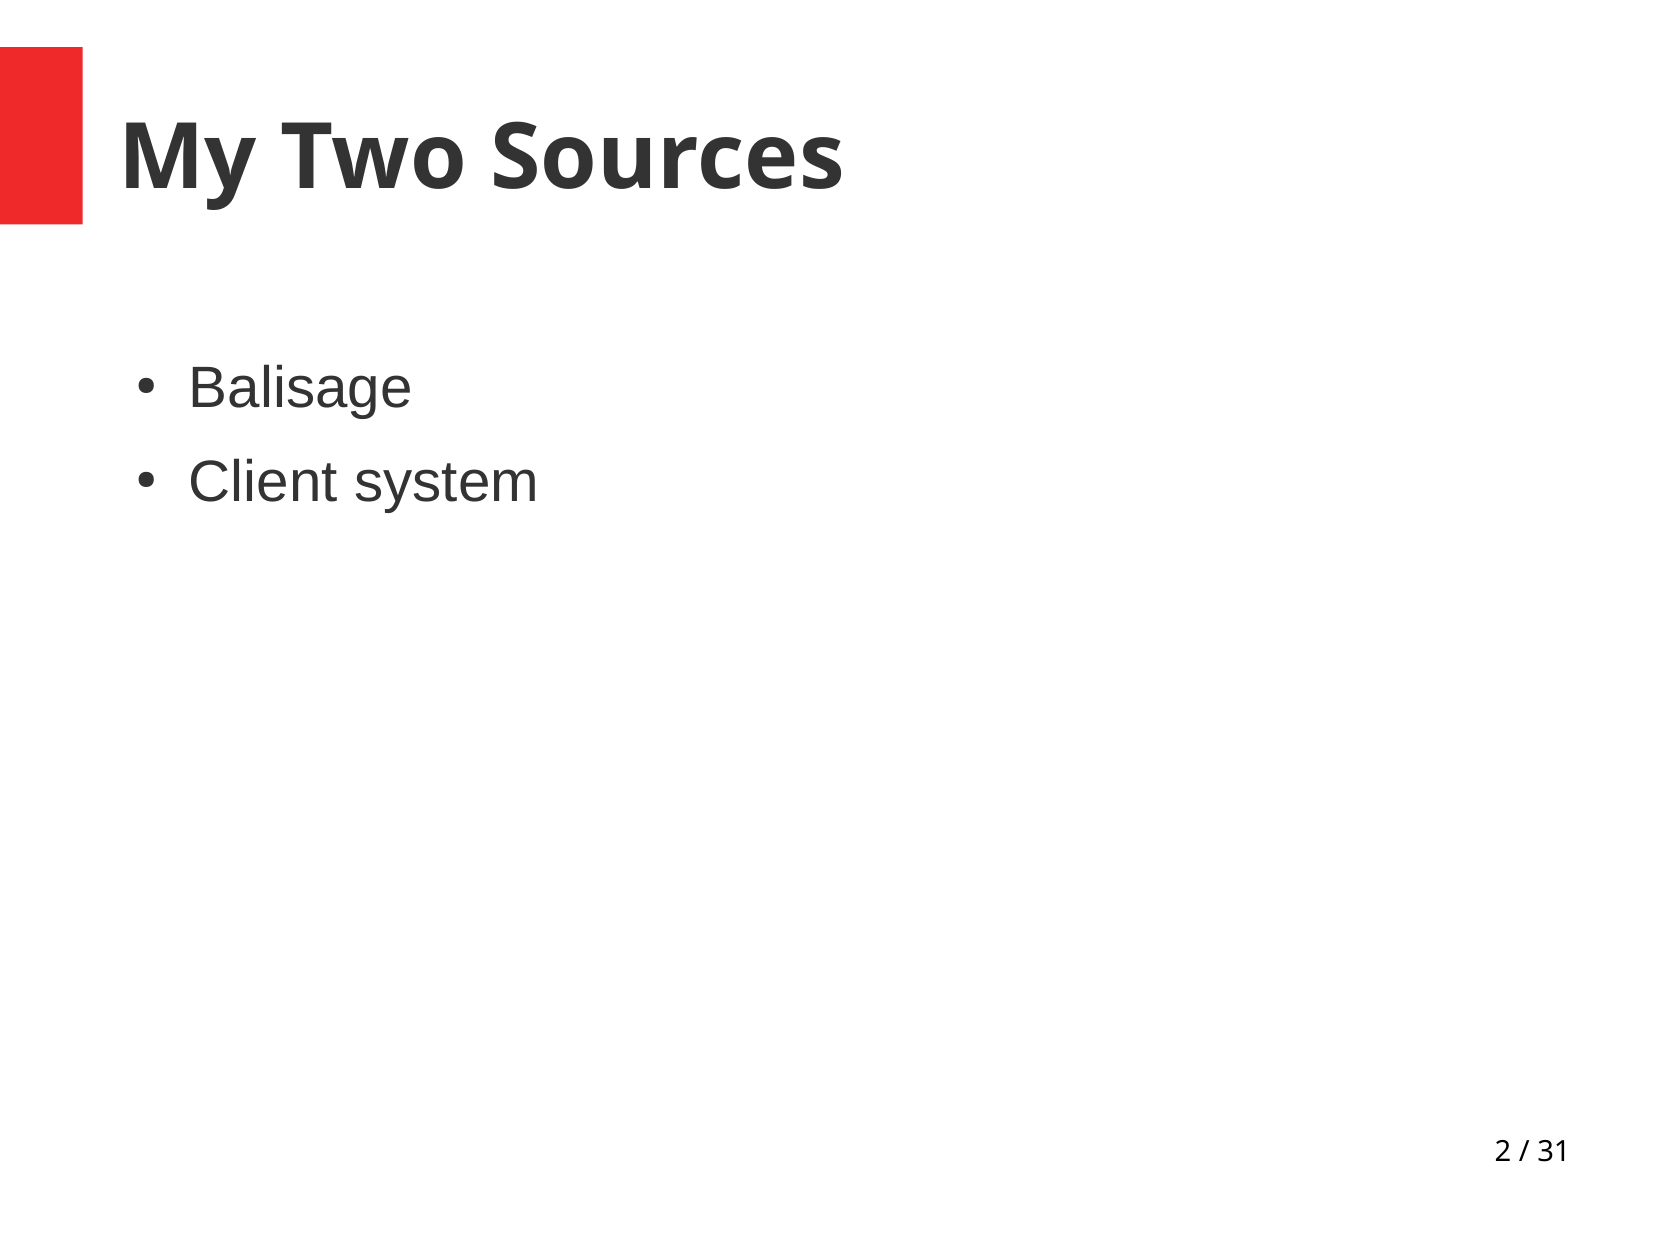

# My Two Sources
Balisage
Client system
2